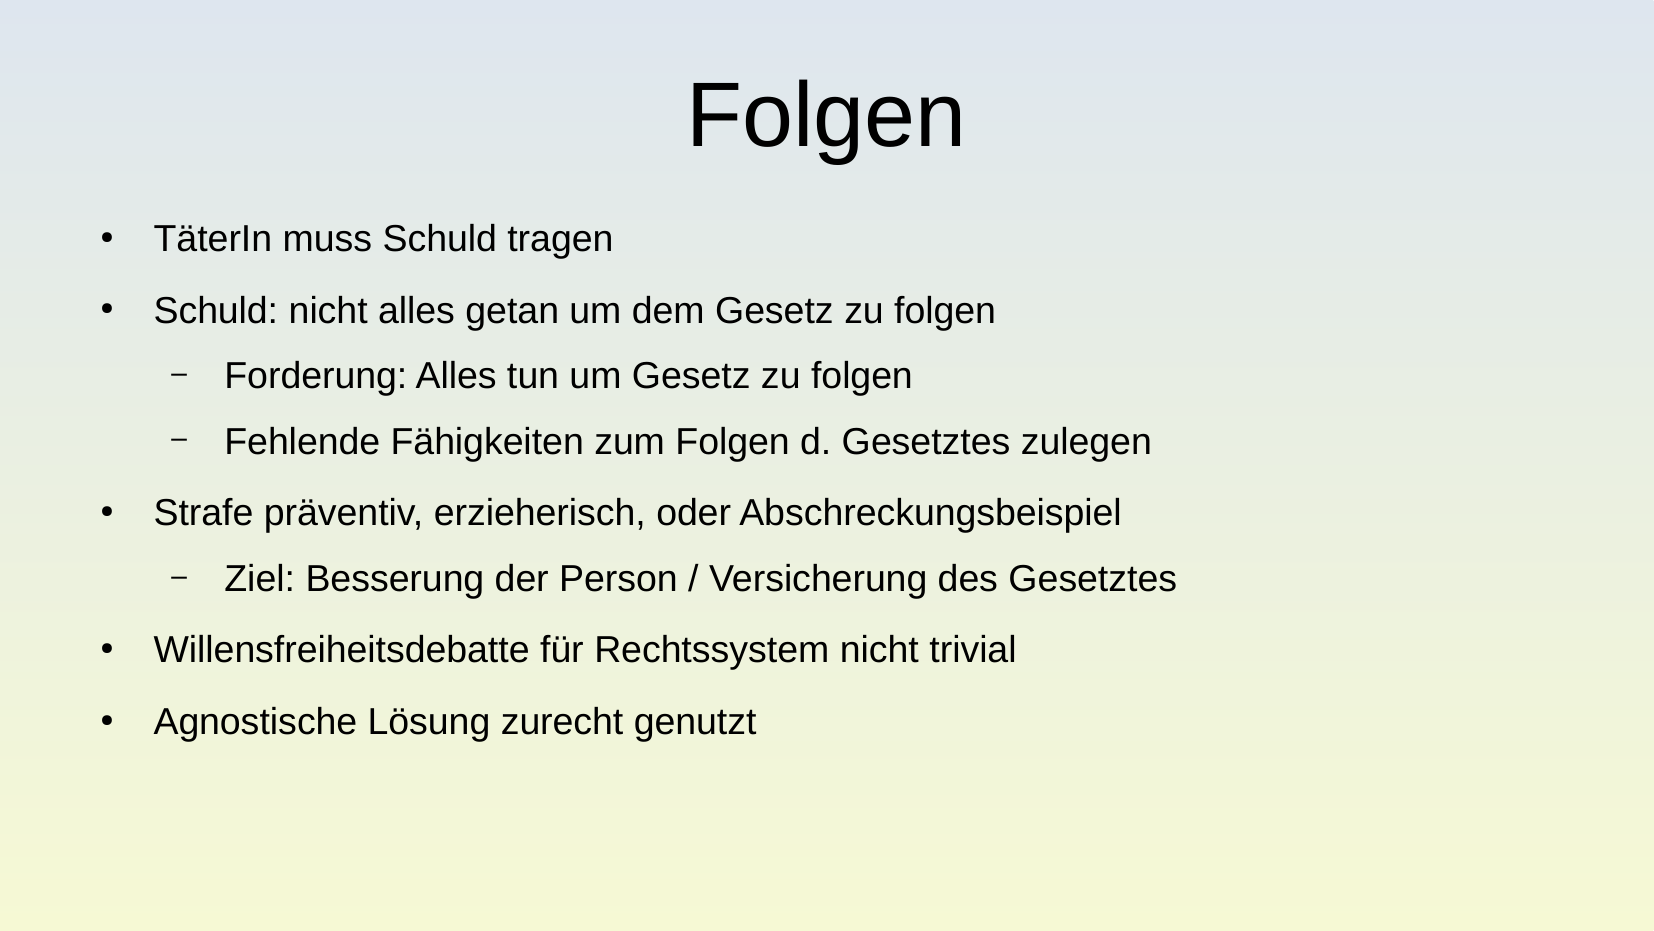

# Folgen
TäterIn muss Schuld tragen
Schuld: nicht alles getan um dem Gesetz zu folgen
Forderung: Alles tun um Gesetz zu folgen
Fehlende Fähigkeiten zum Folgen d. Gesetztes zulegen
Strafe präventiv, erzieherisch, oder Abschreckungsbeispiel
Ziel: Besserung der Person / Versicherung des Gesetztes
Willensfreiheitsdebatte für Rechtssystem nicht trivial
Agnostische Lösung zurecht genutzt